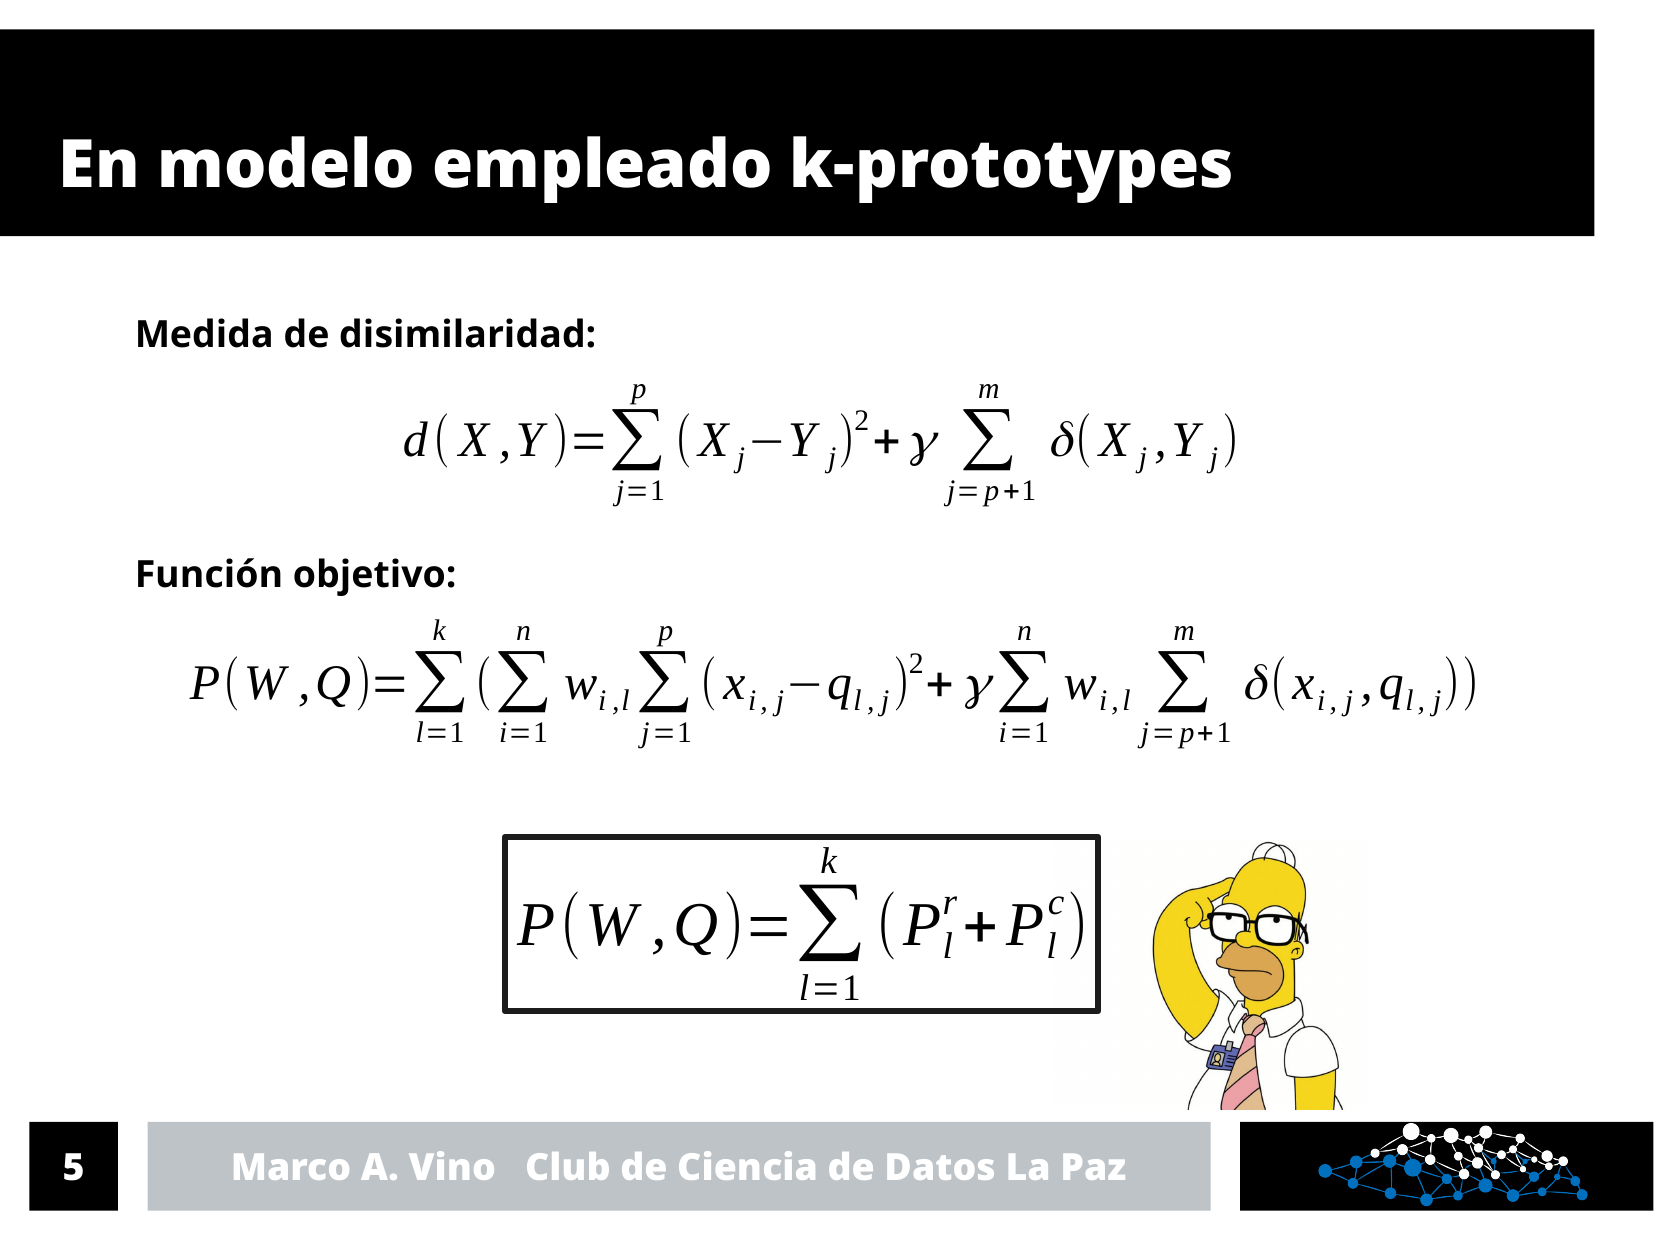

# En modelo empleado k-prototypes
Medida de disimilaridad:
Función objetivo:
5